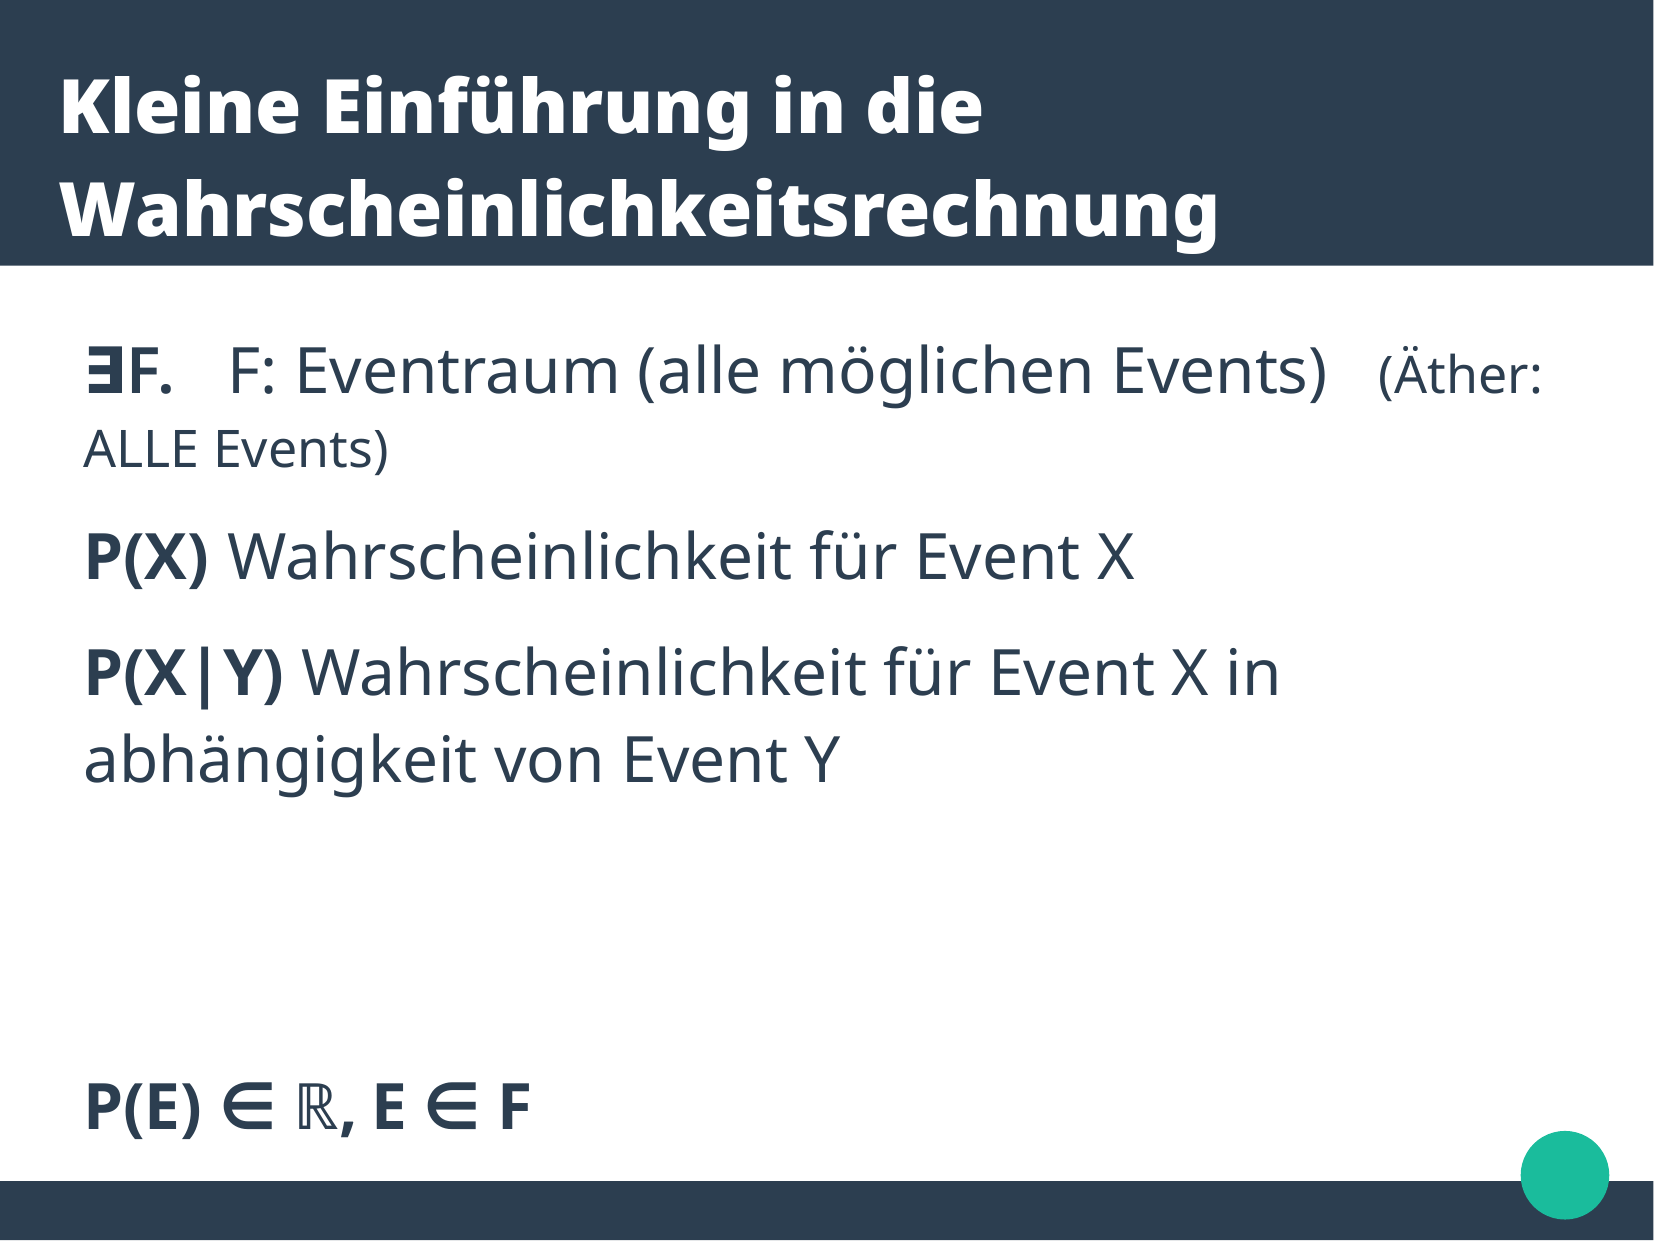

Kleine Einführung in die Wahrscheinlichkeitsrechnung
# ∃F.		F: Eventraum (alle möglichen Events)					(Äther: ALLE Events)
P(X)	Wahrscheinlichkeit für Event X
P(X|Y) Wahrscheinlichkeit für Event X in 										abhängigkeit von Event Y
P(E) ∈ ℝ,		E ∈ F